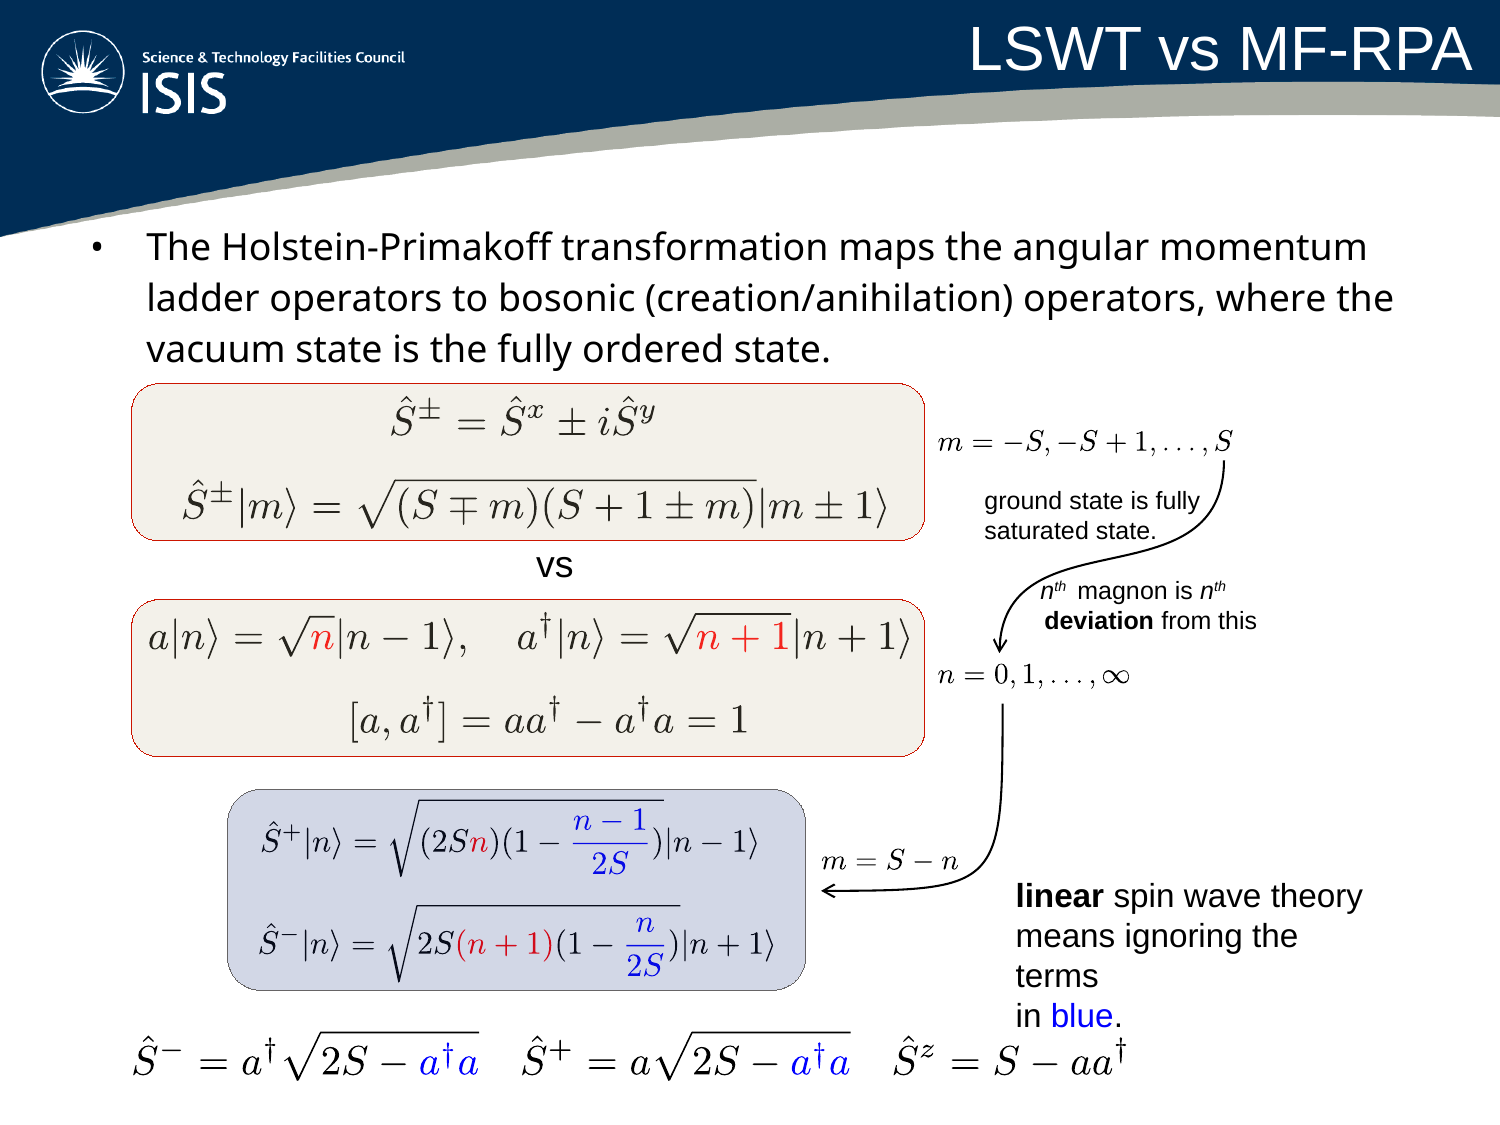

LSWT vs MF-RPA
# The Holstein-Primakoff transformation maps the angular momentum ladder operators to bosonic (creation/anihilation) operators, where the vacuum state is the fully ordered state.
ground state is fully
saturated state.
 nth magnon is nth
 deviation from this
vs
linear spin wave theory means ignoring the terms
in blue.